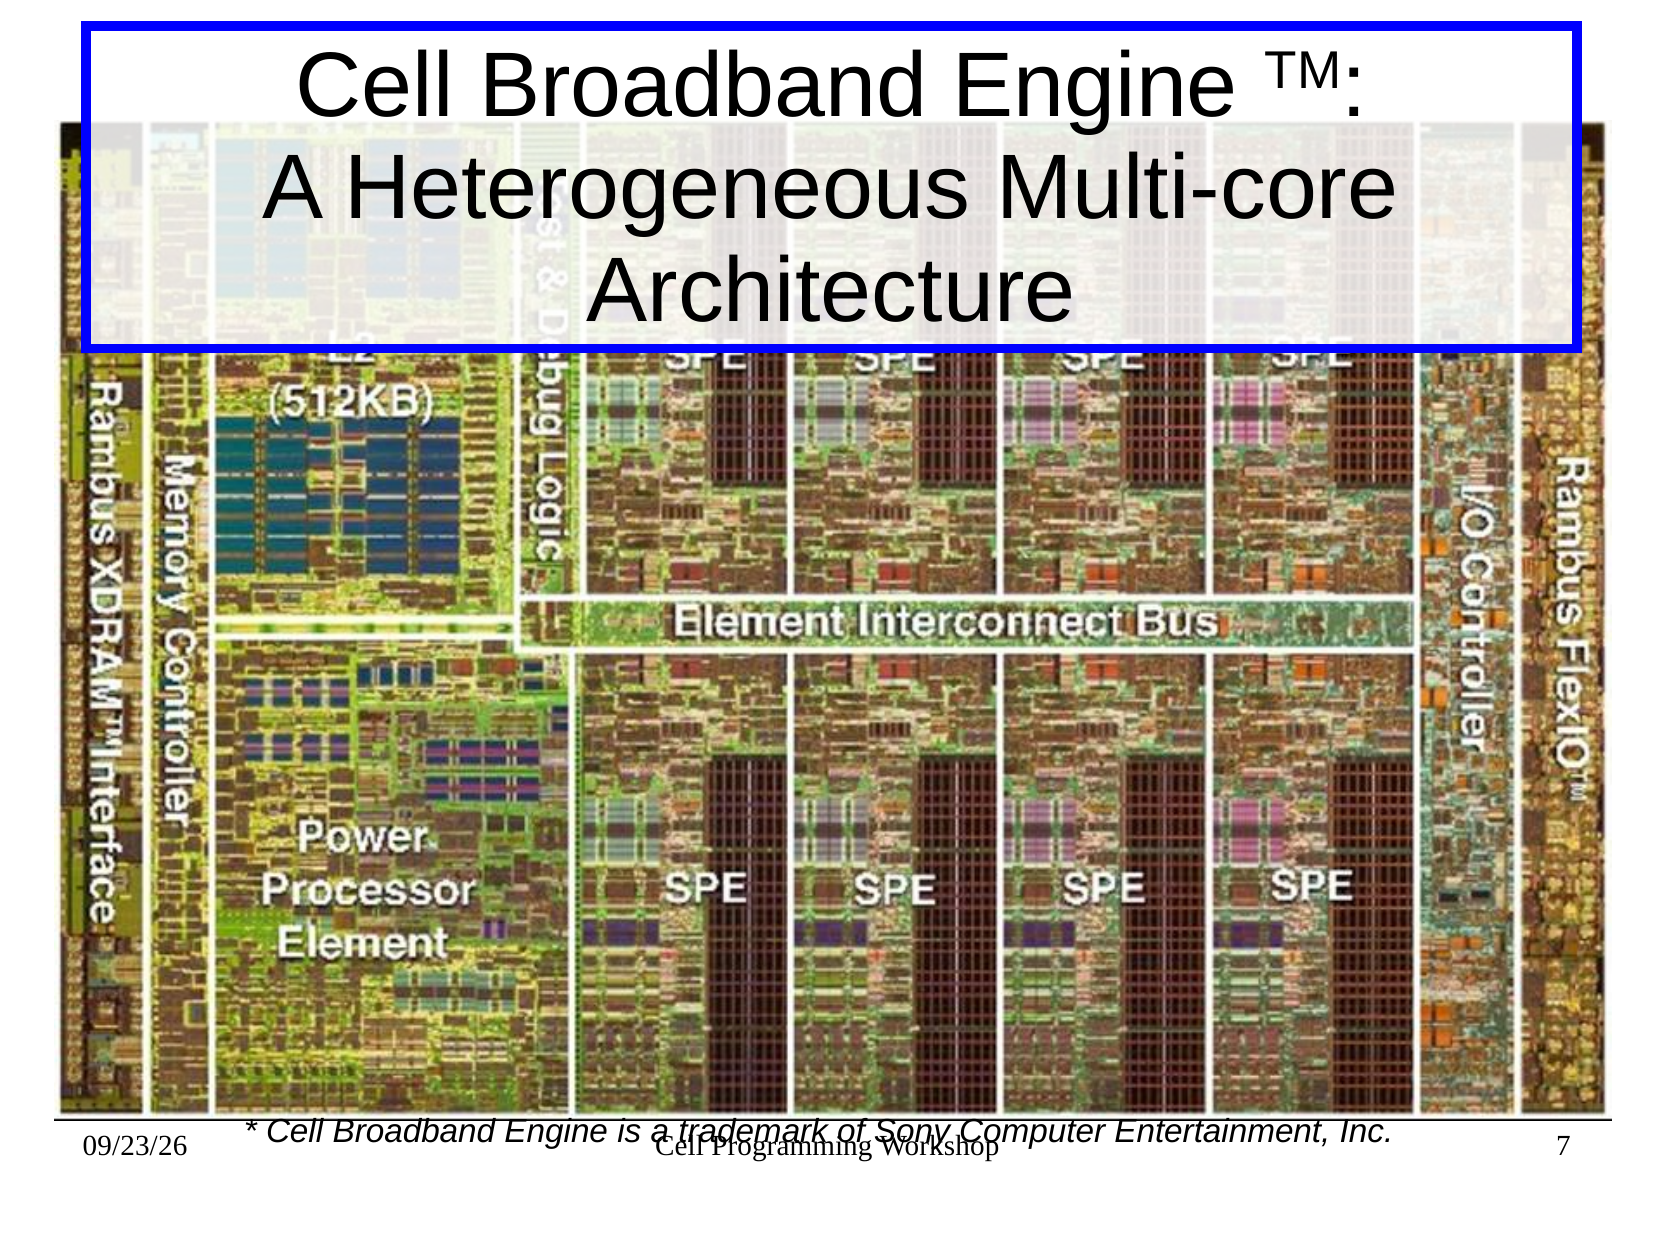

# Cell Broadband Engine TM: A Heterogeneous Multi-core Architecture
* Cell Broadband Engine is a trademark of Sony Computer Entertainment, Inc.
Cell Programming Workshop
7